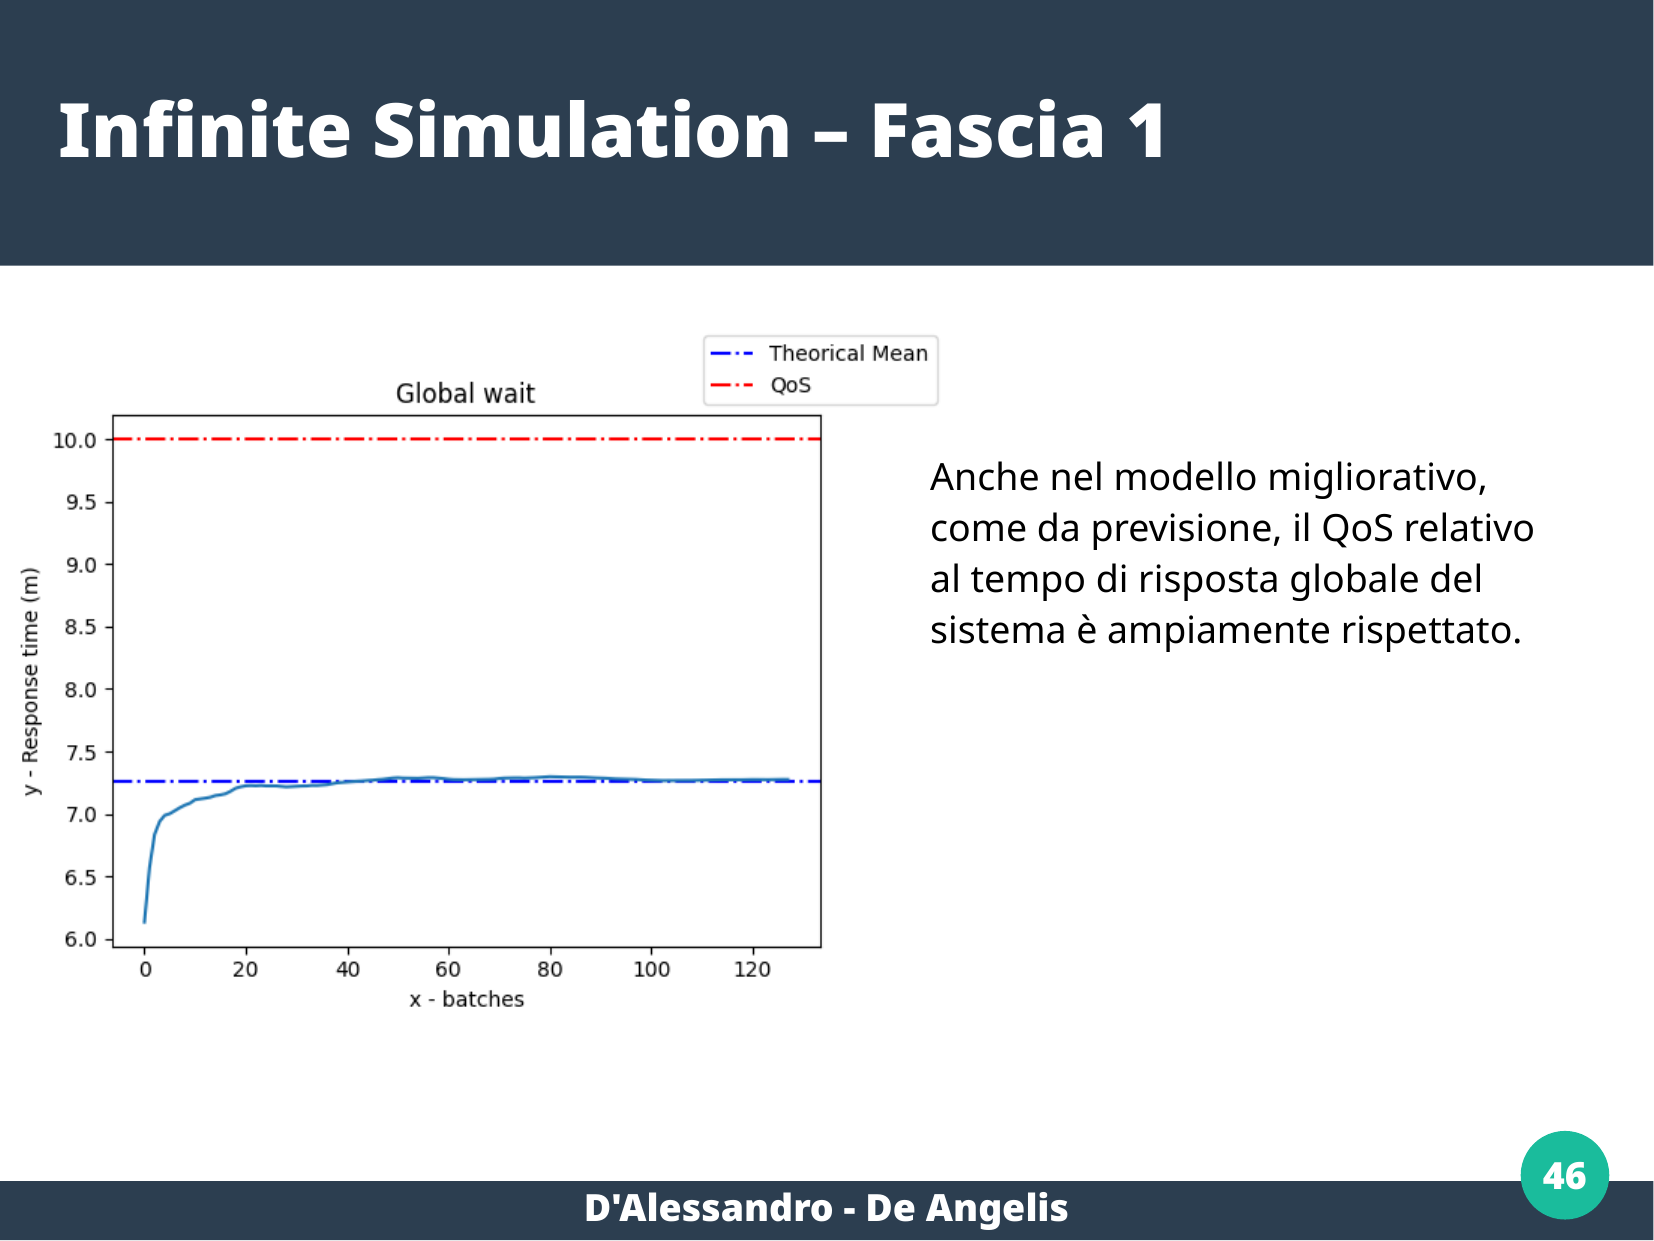

# Infinite Simulation – Fascia 1
Anche nel modello migliorativo, come da previsione, il QoS relativo al tempo di risposta globale del sistema è ampiamente rispettato.
46
D'Alessandro - De Angelis